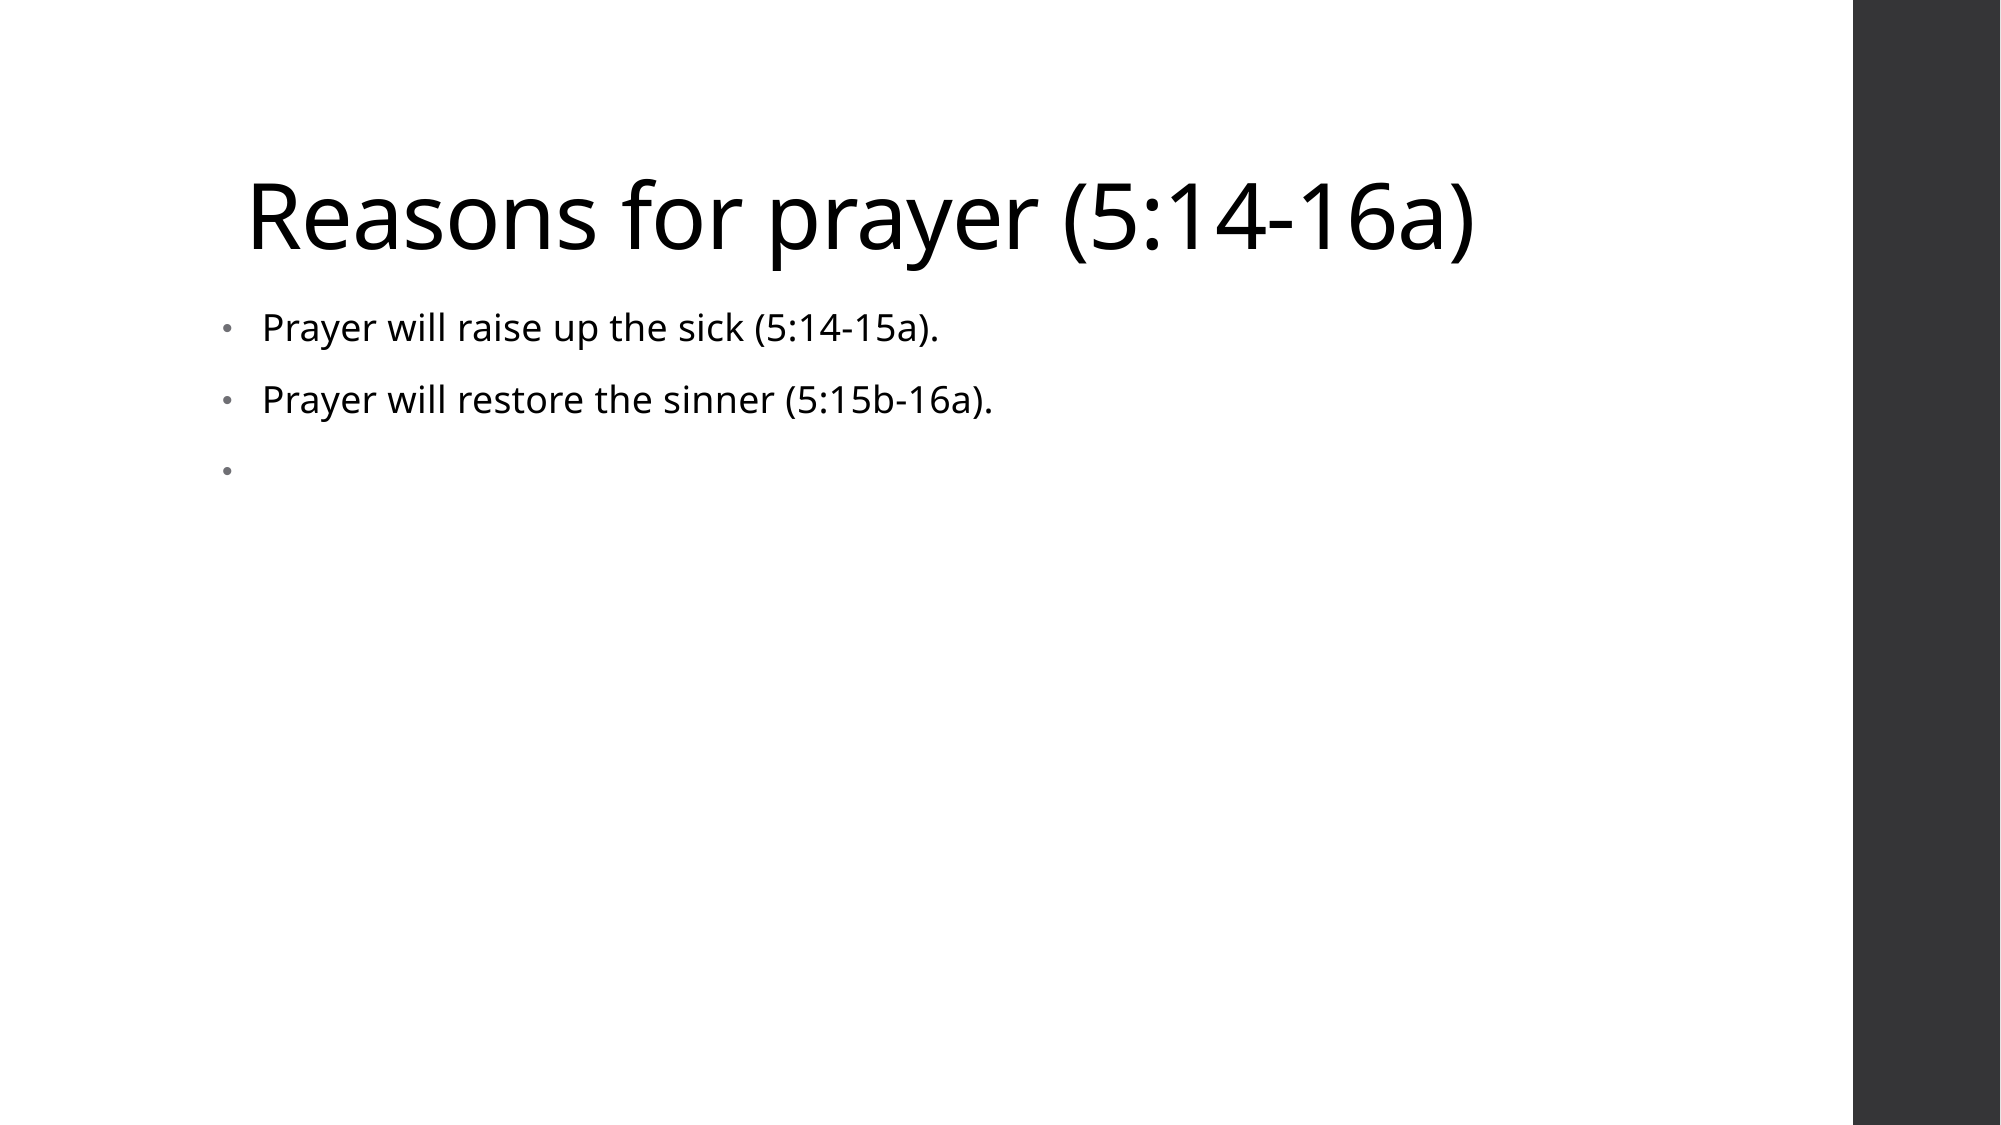

# Reasons for prayer (5:14-16a)
 Prayer will raise up the sick (5:14-15a).
 Prayer will restore the sinner (5:15b-16a).